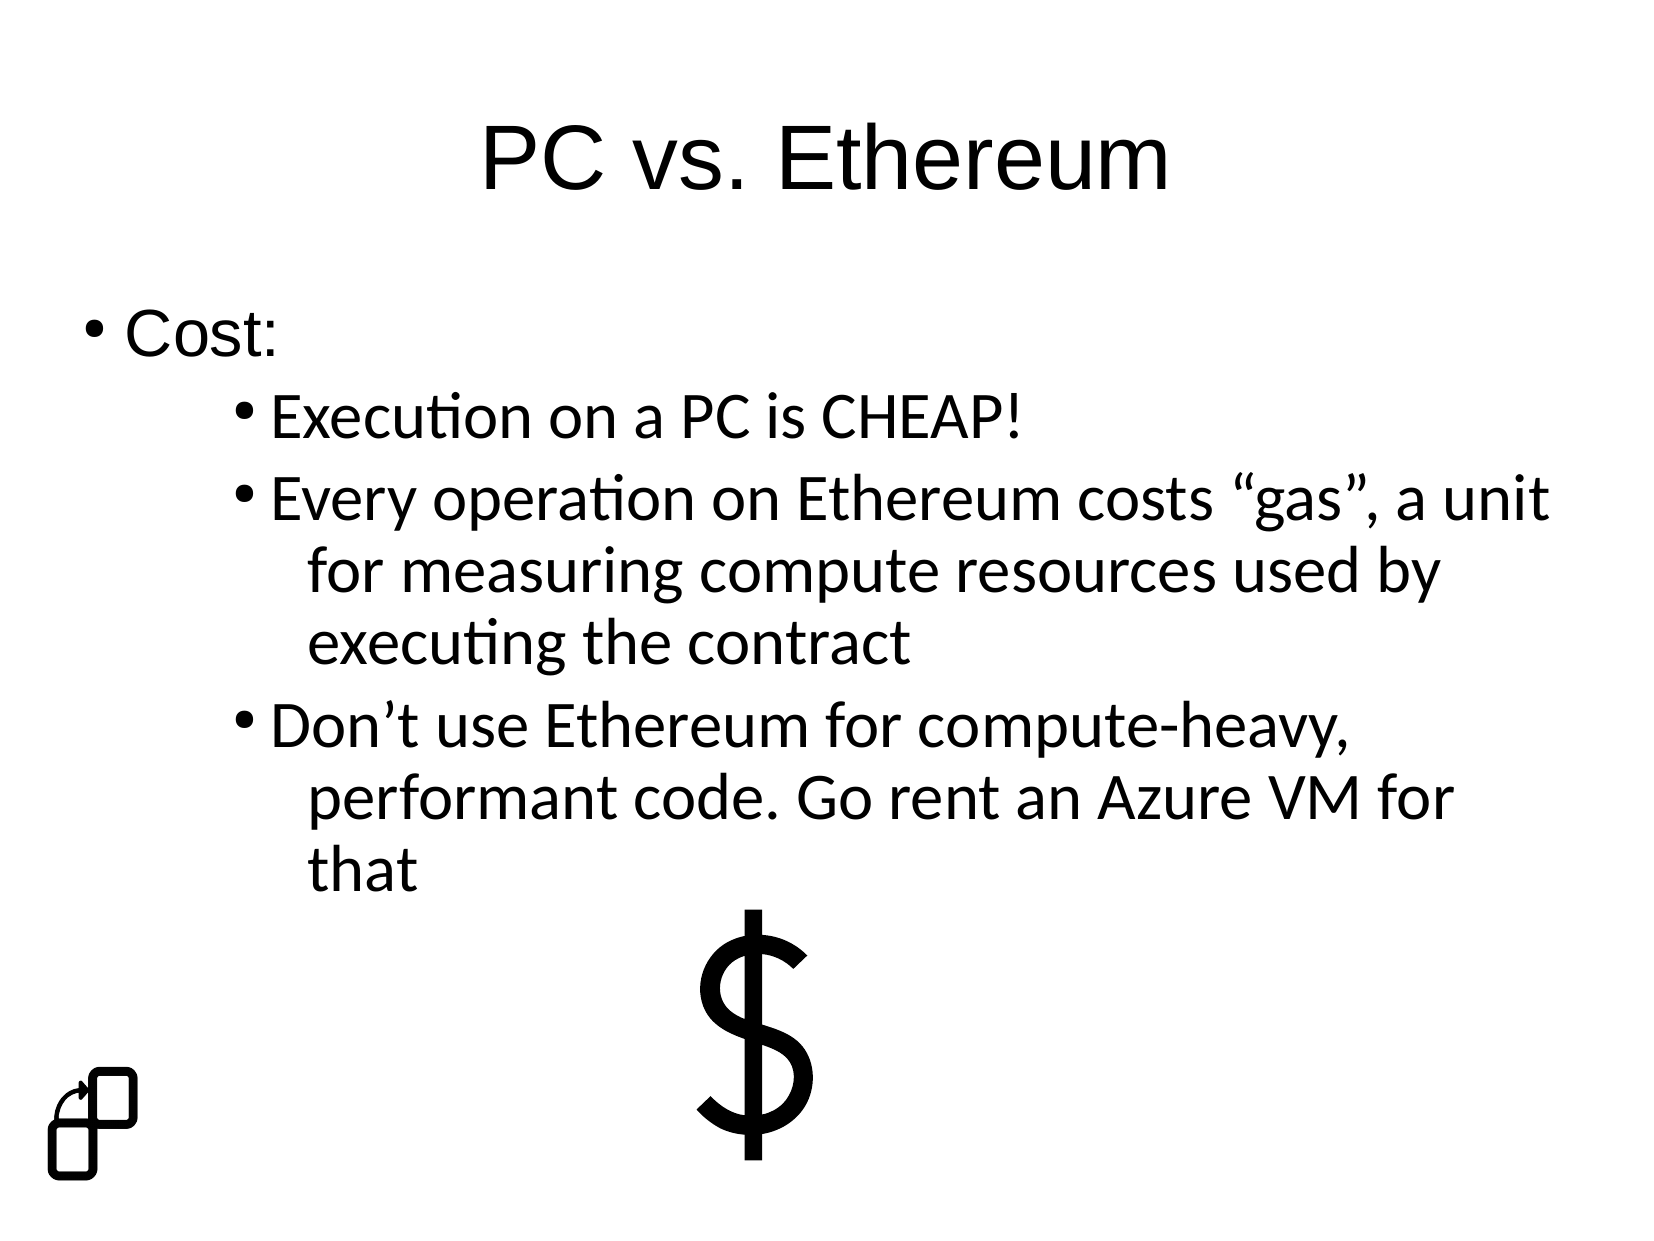

PC vs. Ethereum
# Cost:
Execution on a PC is CHEAP!
Every operation on Ethereum costs “gas”, a unit for measuring compute resources used by executing the contract
Don’t use Ethereum for compute-heavy, performant code. Go rent an Azure VM for that